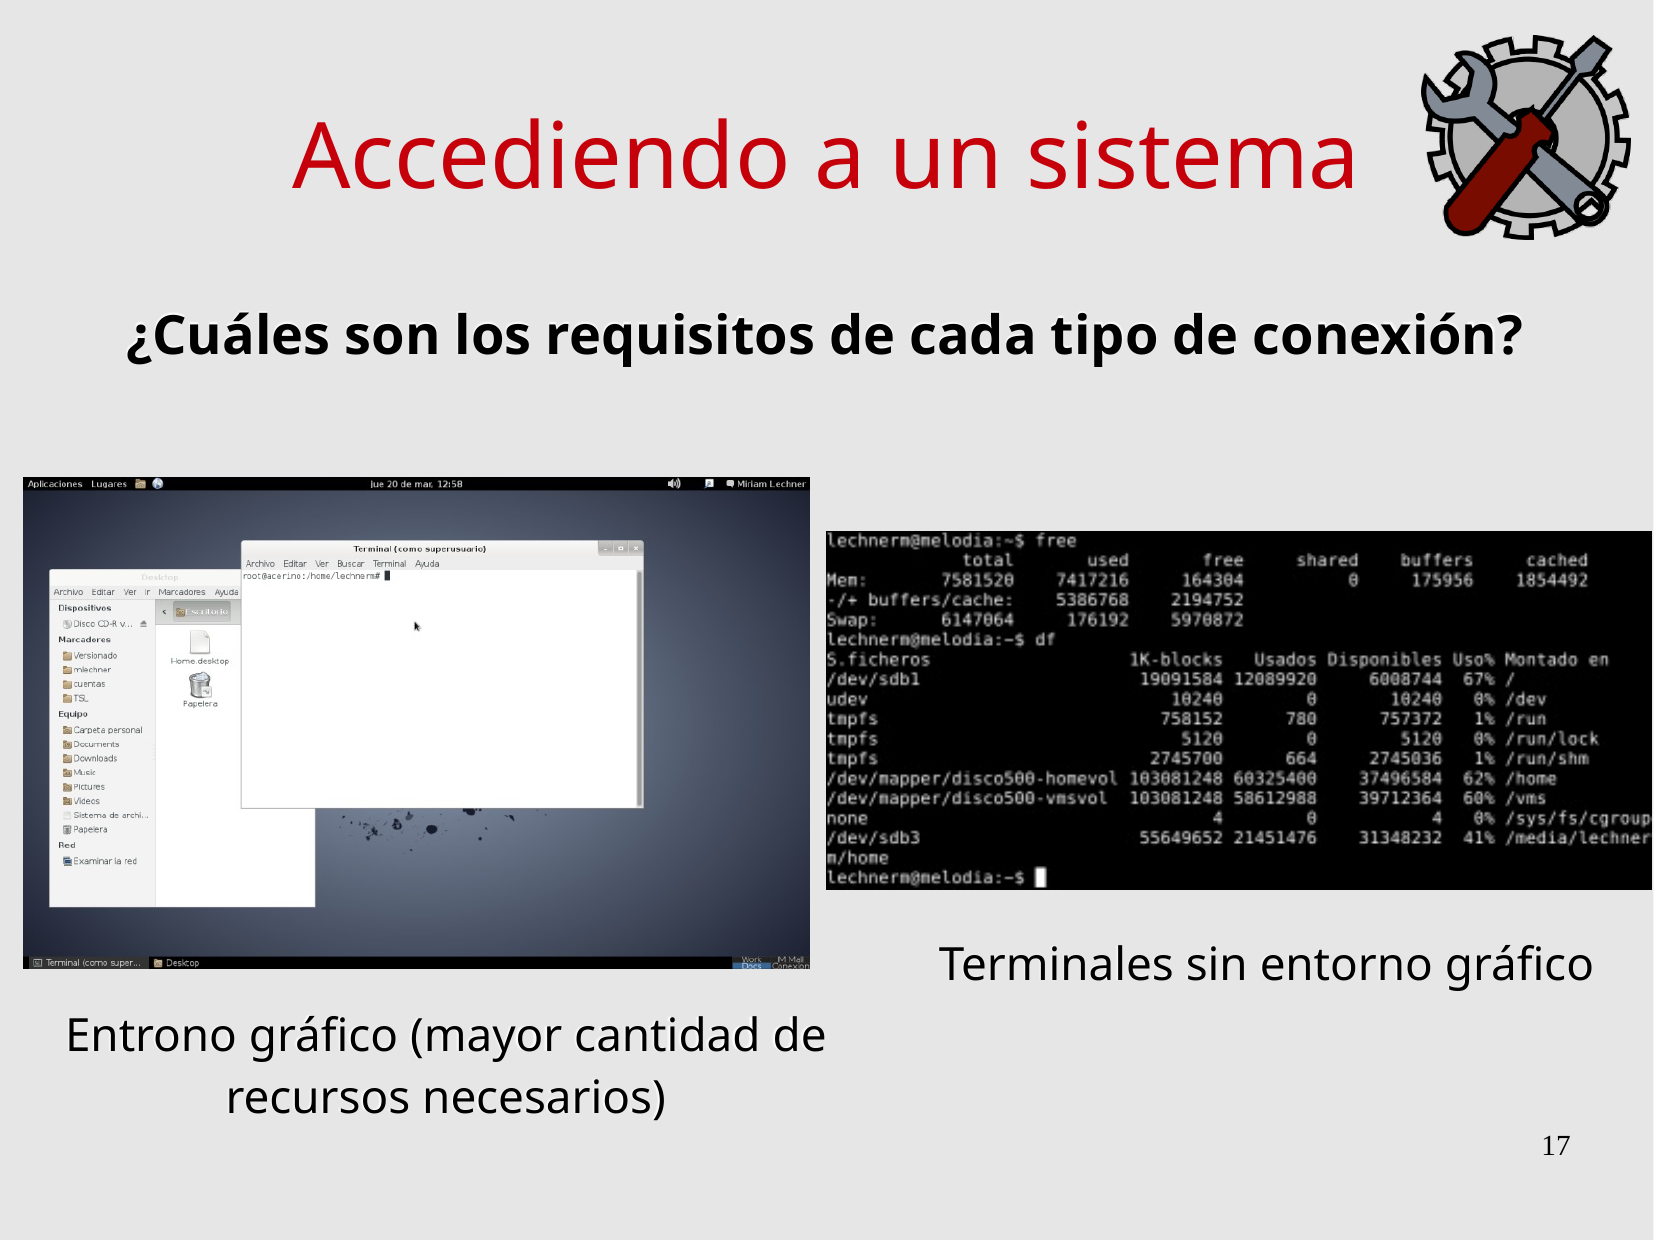

# Accediendo a un sistema
¿Cuáles son los requisitos de cada tipo de conexión?
Terminales sin entorno gráfico
Entrono gráfico (mayor cantidad de
recursos necesarios)
17